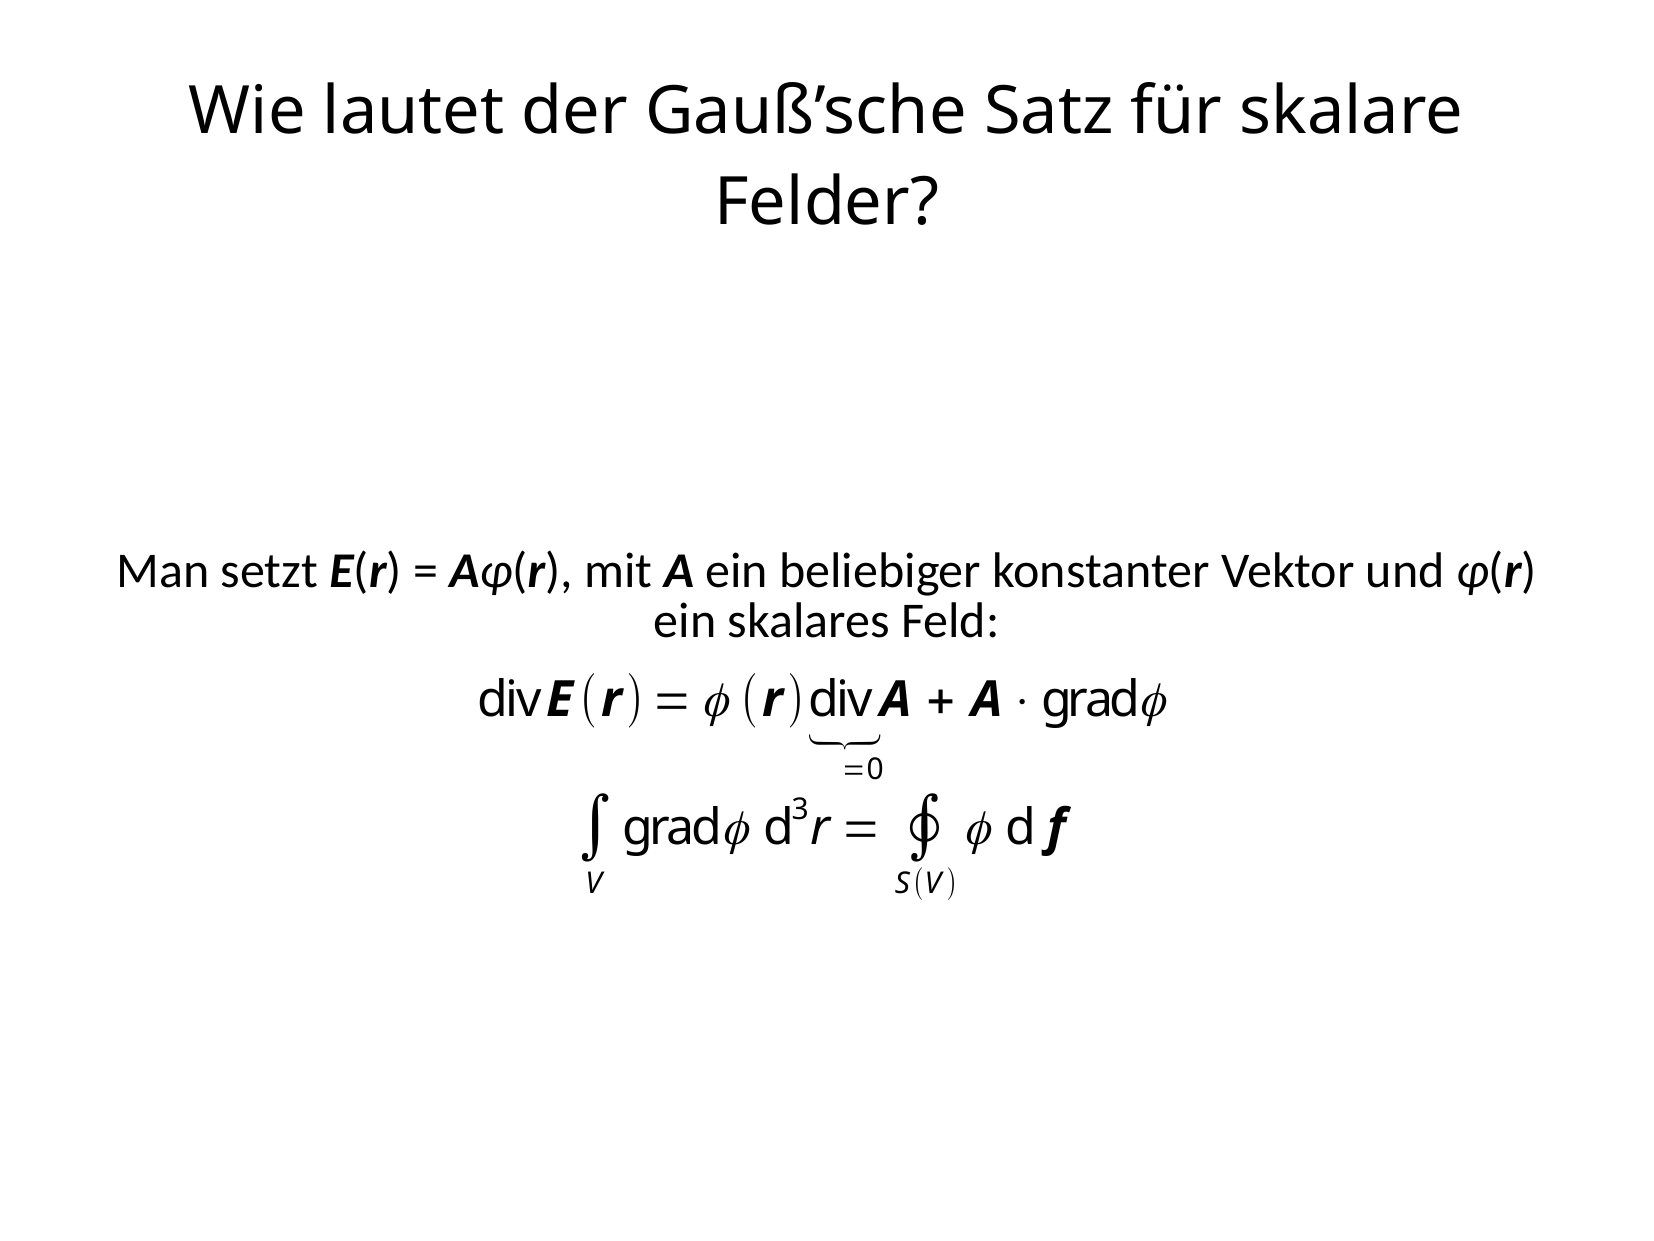

# Wie lautet der Gauß’sche Satz für skalare Felder?
Man setzt E(r) = Aφ(r), mit A ein beliebiger konstanter Vektor und φ(r) ein skalares Feld: